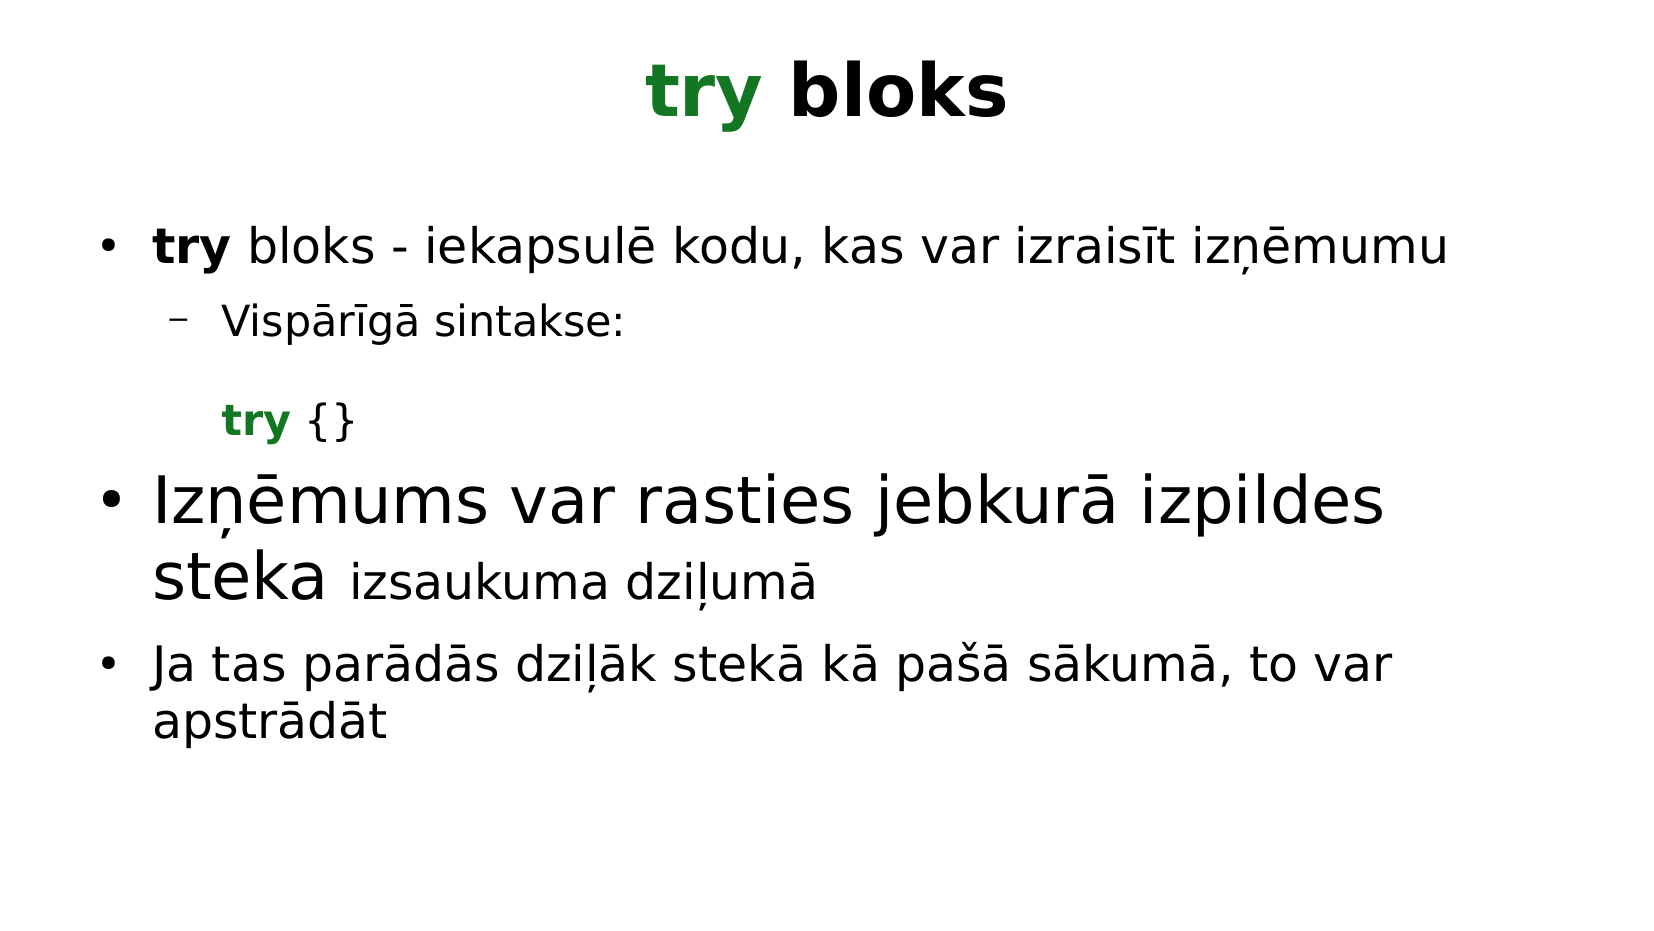

# try bloks
try bloks - iekapsulē kodu, kas var izraisīt izņēmumu
Vispārīgā sintakse:
try {}
Izņēmums var rasties jebkurā izpildes steka izsaukuma dziļumā
Ja tas parādās dziļāk stekā kā pašā sākumā, to var apstrādāt